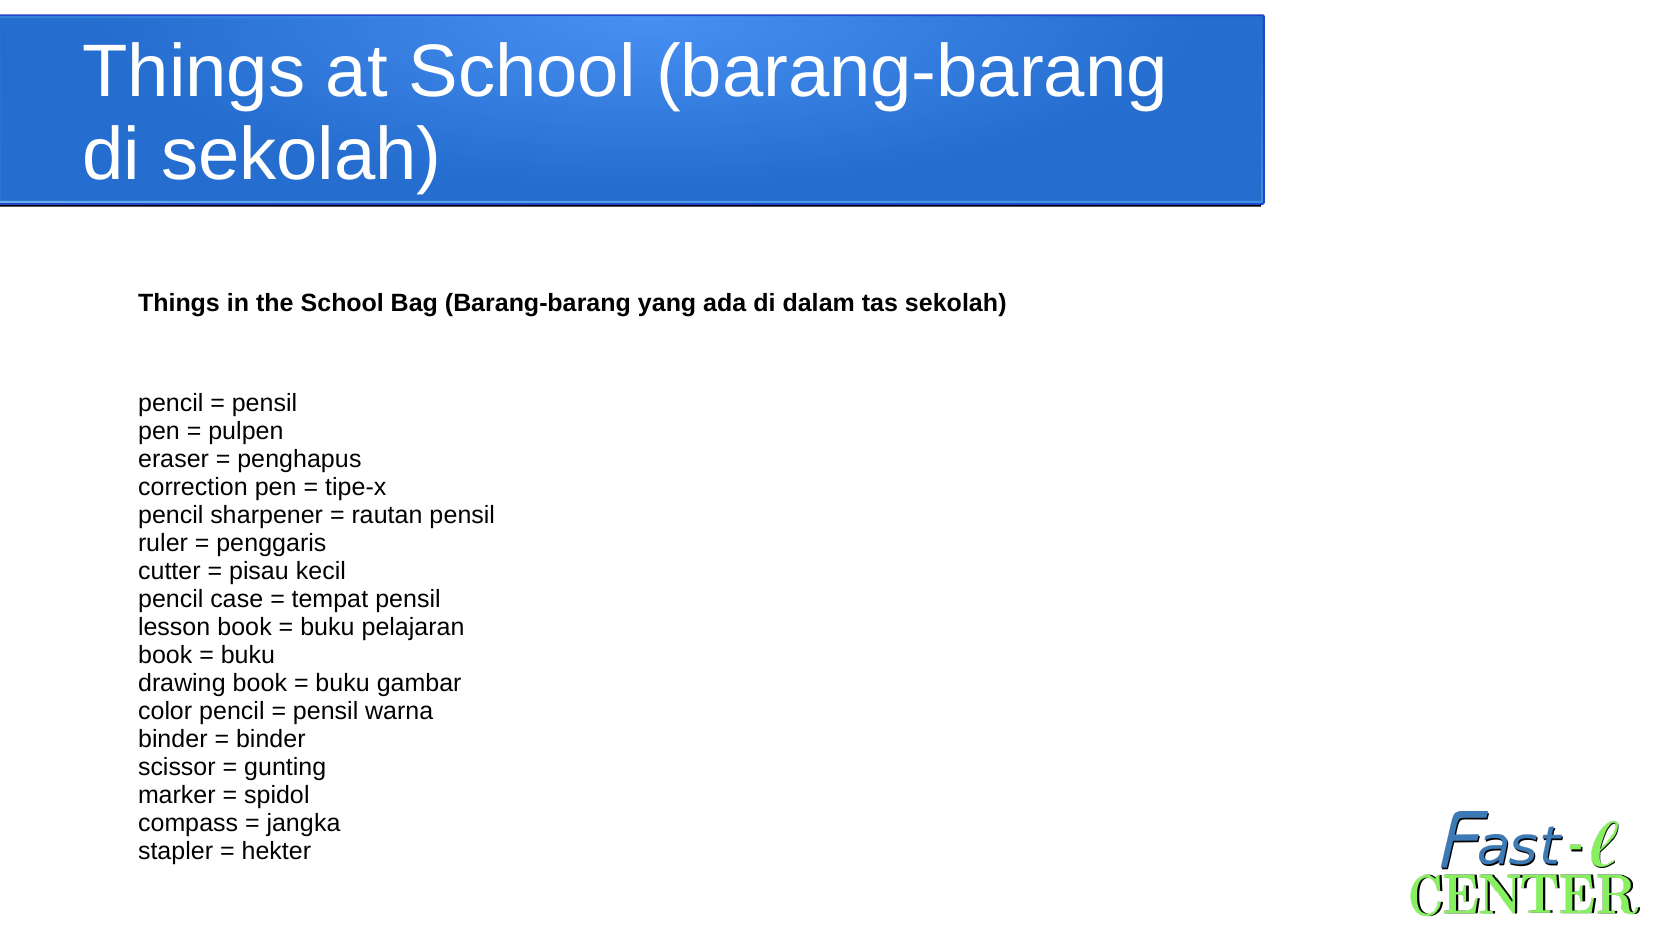

# Things at School (barang-barang di sekolah)
Things in the School Bag (Barang-barang yang ada di dalam tas sekolah)
pencil = pensil
pen = pulpen
eraser = penghapus
correction pen = tipe-x
pencil sharpener = rautan pensil
ruler = penggaris
cutter = pisau kecil
pencil case = tempat pensil
lesson book = buku pelajaran
book = buku
drawing book = buku gambar
color pencil = pensil warna
binder = binder
scissor = gunting
marker = spidol
compass = jangka
stapler = hekter